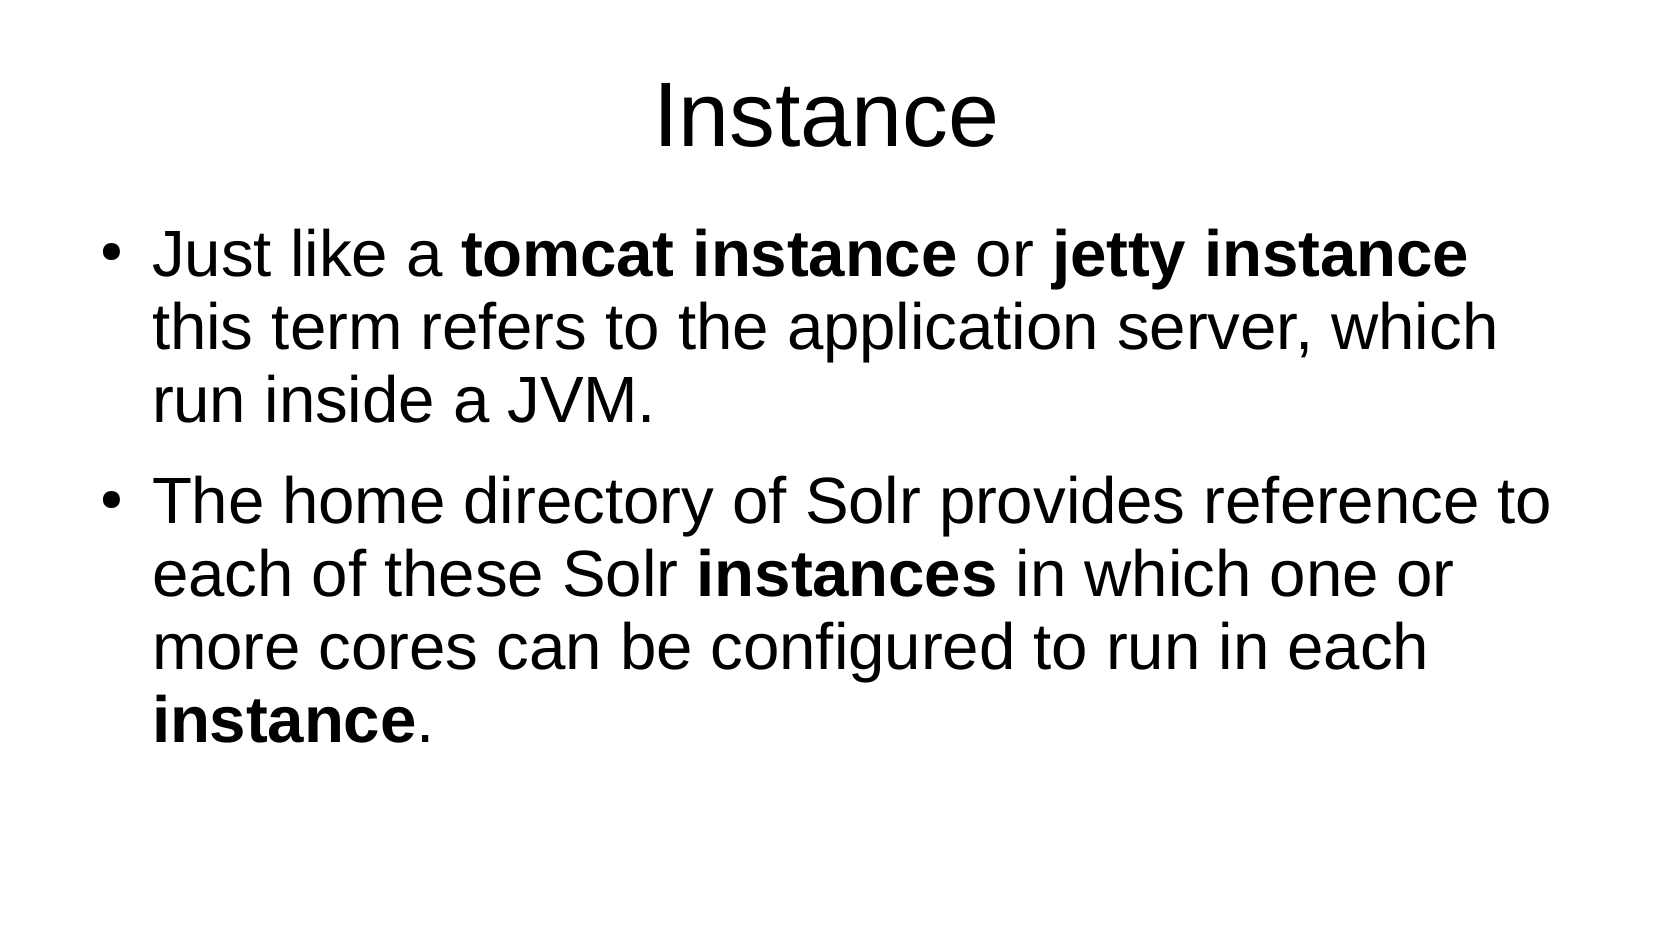

# Instance
Just like a tomcat instance or jetty instance this term refers to the application server, which run inside a JVM.
The home directory of Solr provides reference to each of these Solr instances in which one or more cores can be configured to run in each instance.